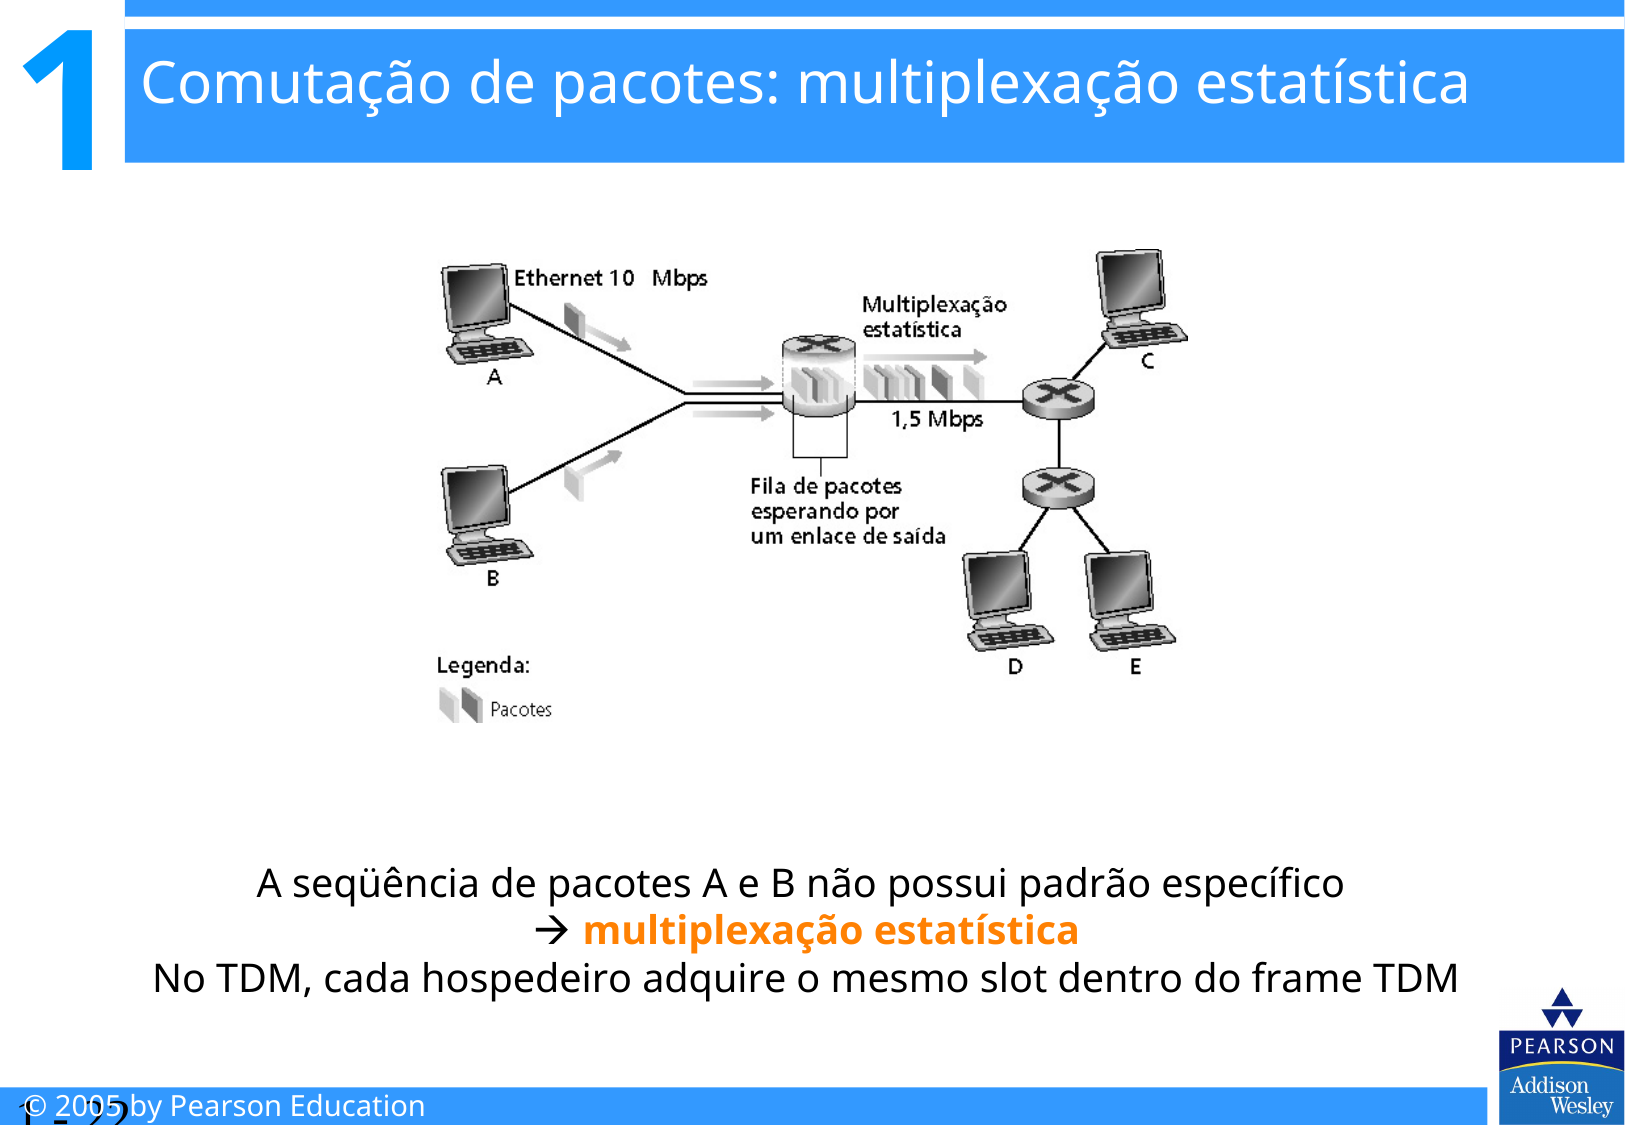

Comutação de pacotes: multiplexação estatística
# A seqüência de pacotes A e B não possui padrão específico
 multiplexação estatística
No TDM, cada hospedeiro adquire o mesmo slot dentro do frame TDM
22